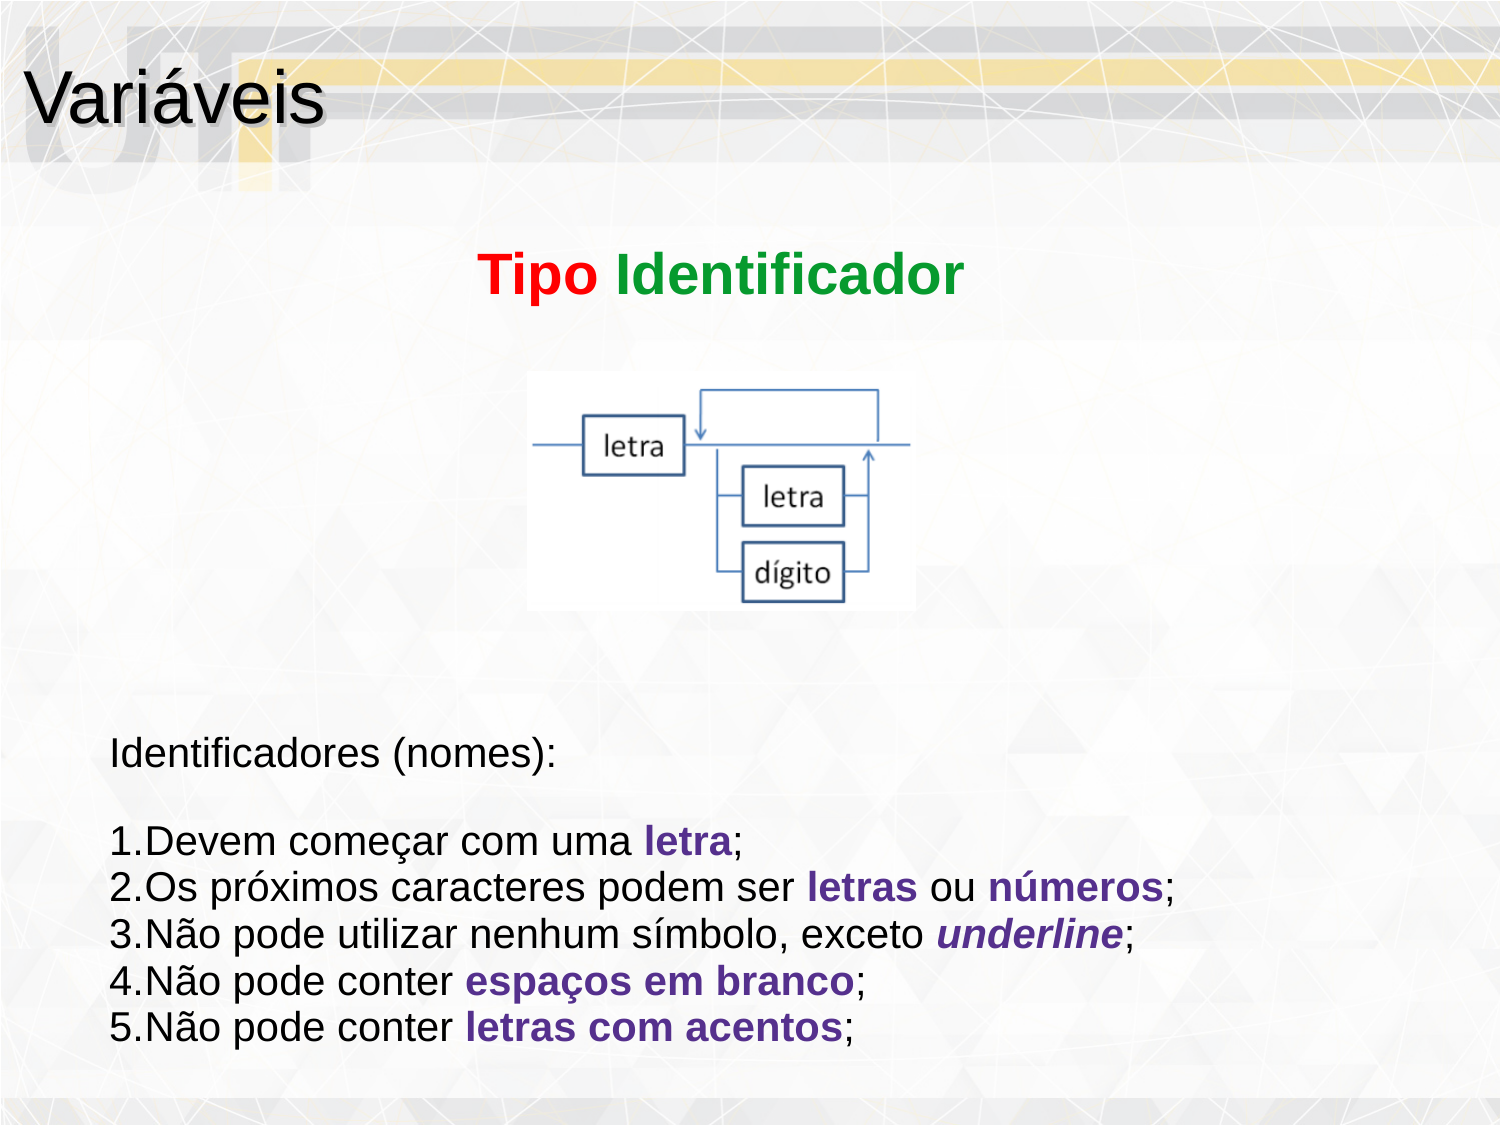

# Variáveis
Tipo Identificador
Identificadores (nomes):
Devem começar com uma letra;
Os próximos caracteres podem ser letras ou números;
Não pode utilizar nenhum símbolo, exceto underline;
Não pode conter espaços em branco;
Não pode conter letras com acentos;